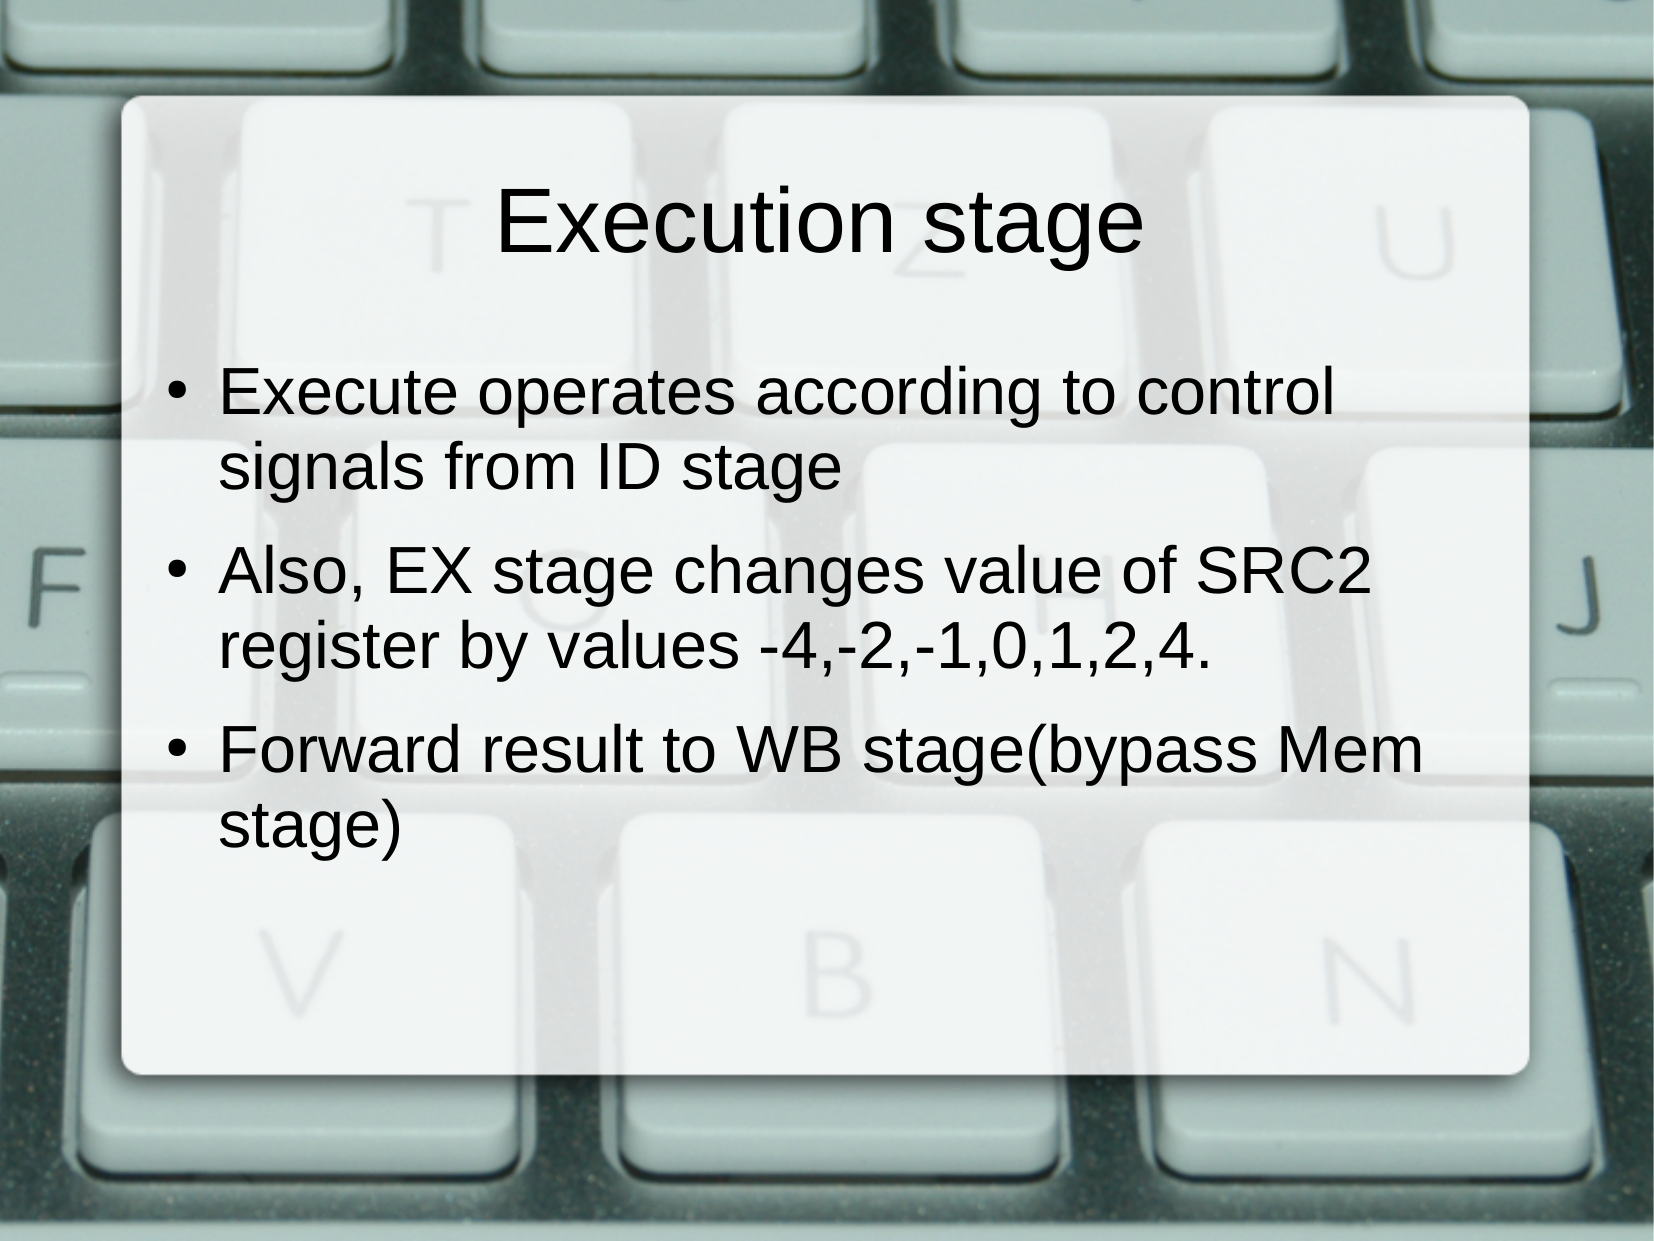

# Execution stage
Execute operates according to control signals from ID stage
Also, EX stage changes value of SRC2 register by values -4,-2,-1,0,1,2,4.
Forward result to WB stage(bypass Mem stage)